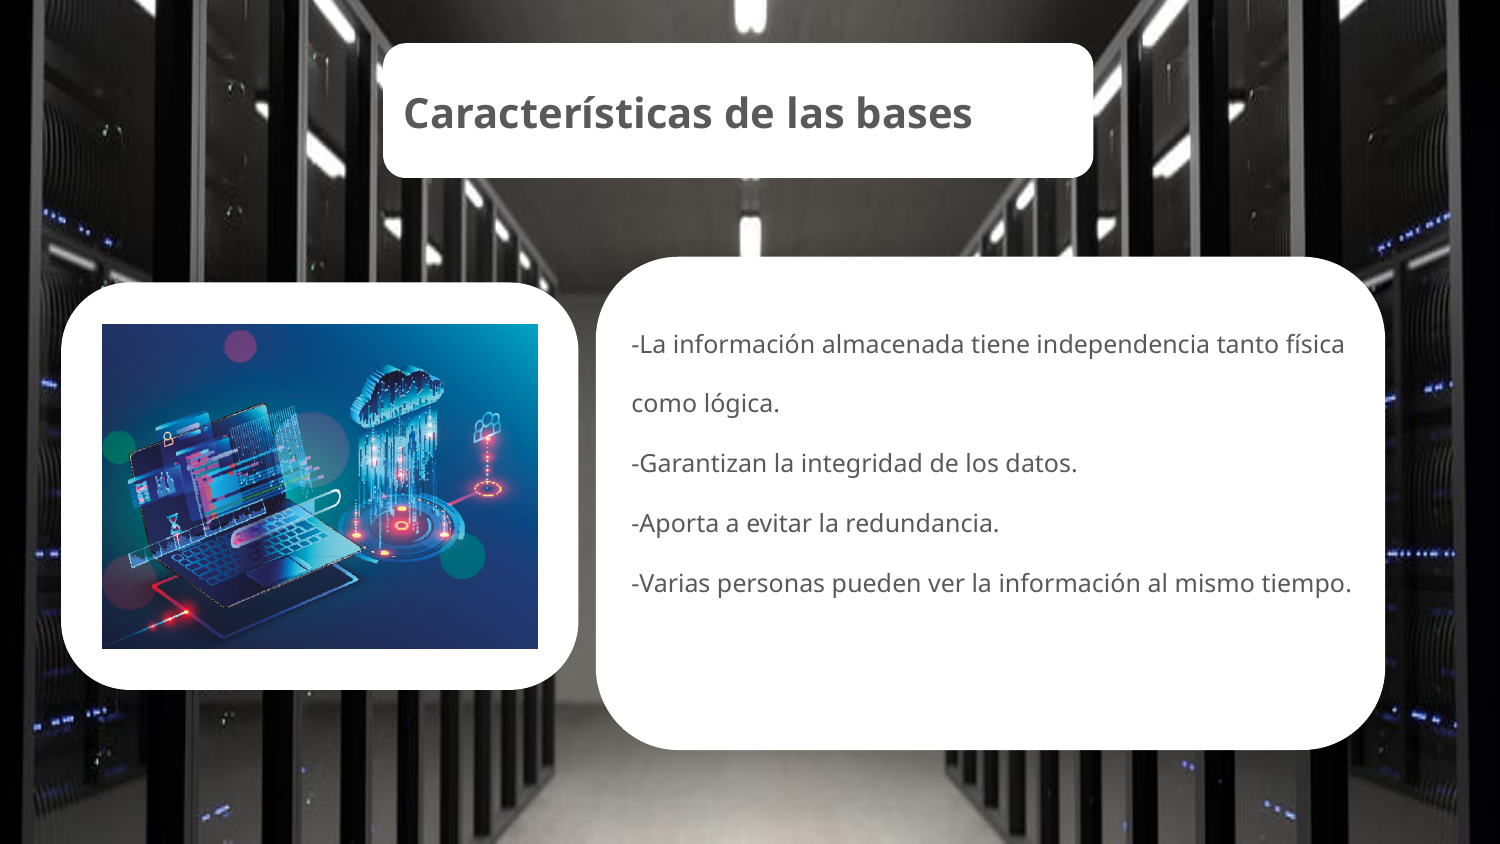

Características de las bases
-La información almacenada tiene independencia tanto física como lógica.
-Garantizan la integridad de los datos.
-Aporta a evitar la redundancia.
-Varias personas pueden ver la información al mismo tiempo.